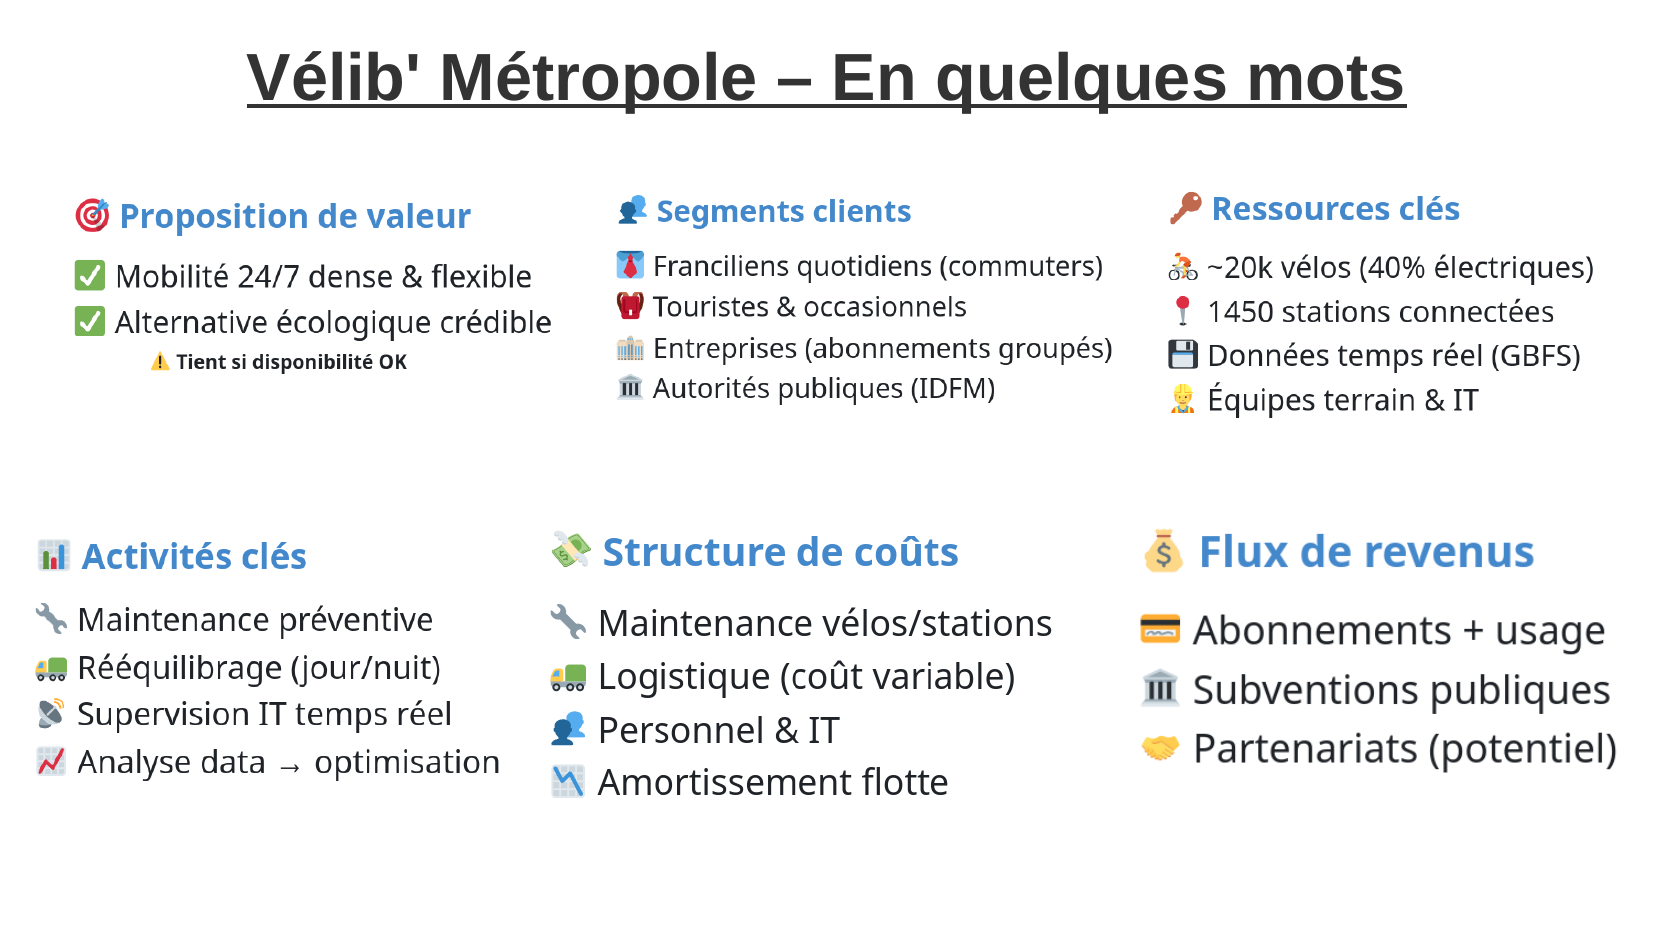

# Vélib' Métropole – En quelques mots